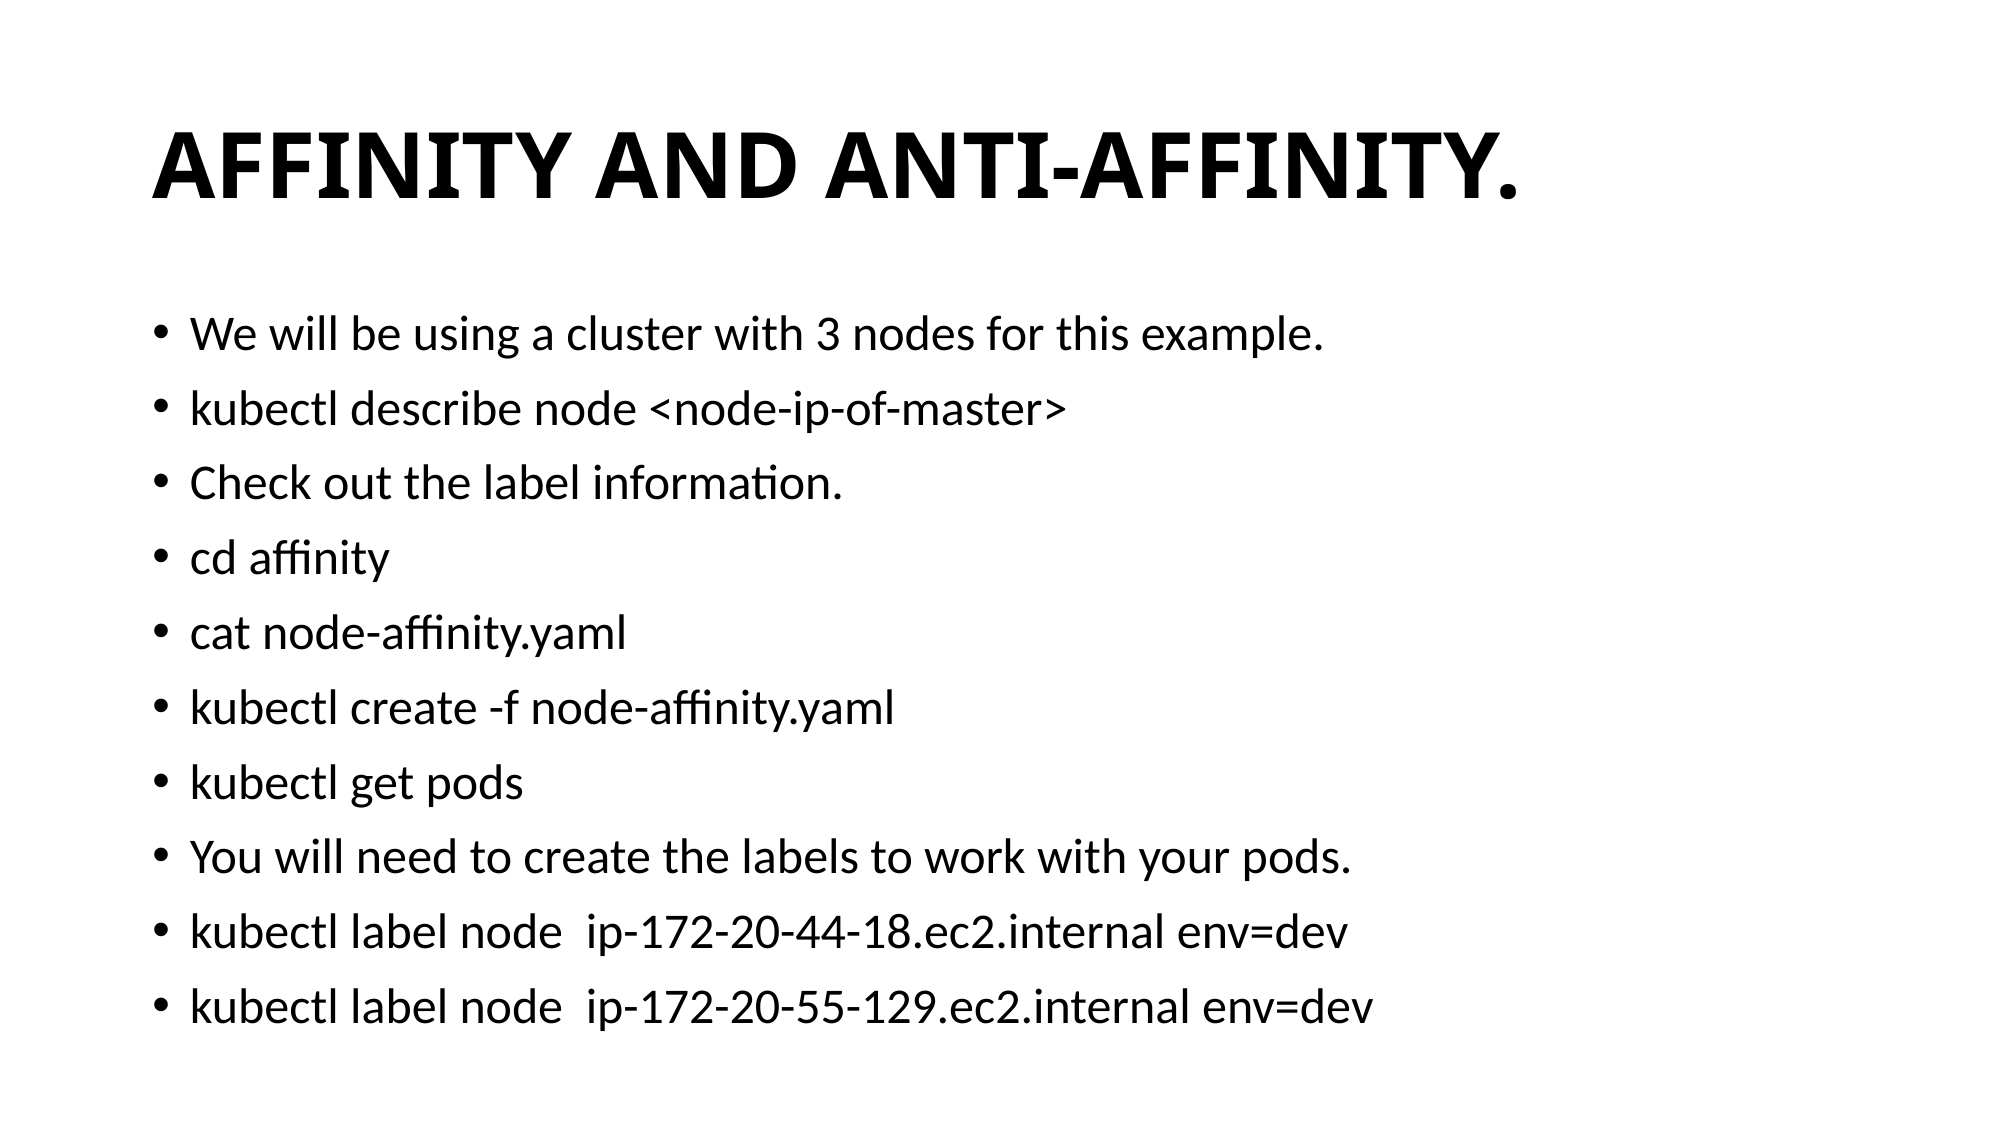

# AFFINITY AND ANTI-AFFINITY.
We will be using a cluster with 3 nodes for this example.
kubectl describe node <node-ip-of-master>
Check out the label information.
cd affinity
cat node-affinity.yaml
kubectl create -f node-affinity.yaml
kubectl get pods
You will need to create the labels to work with your pods.
kubectl label node ip-172-20-44-18.ec2.internal env=dev
kubectl label node ip-172-20-55-129.ec2.internal env=dev